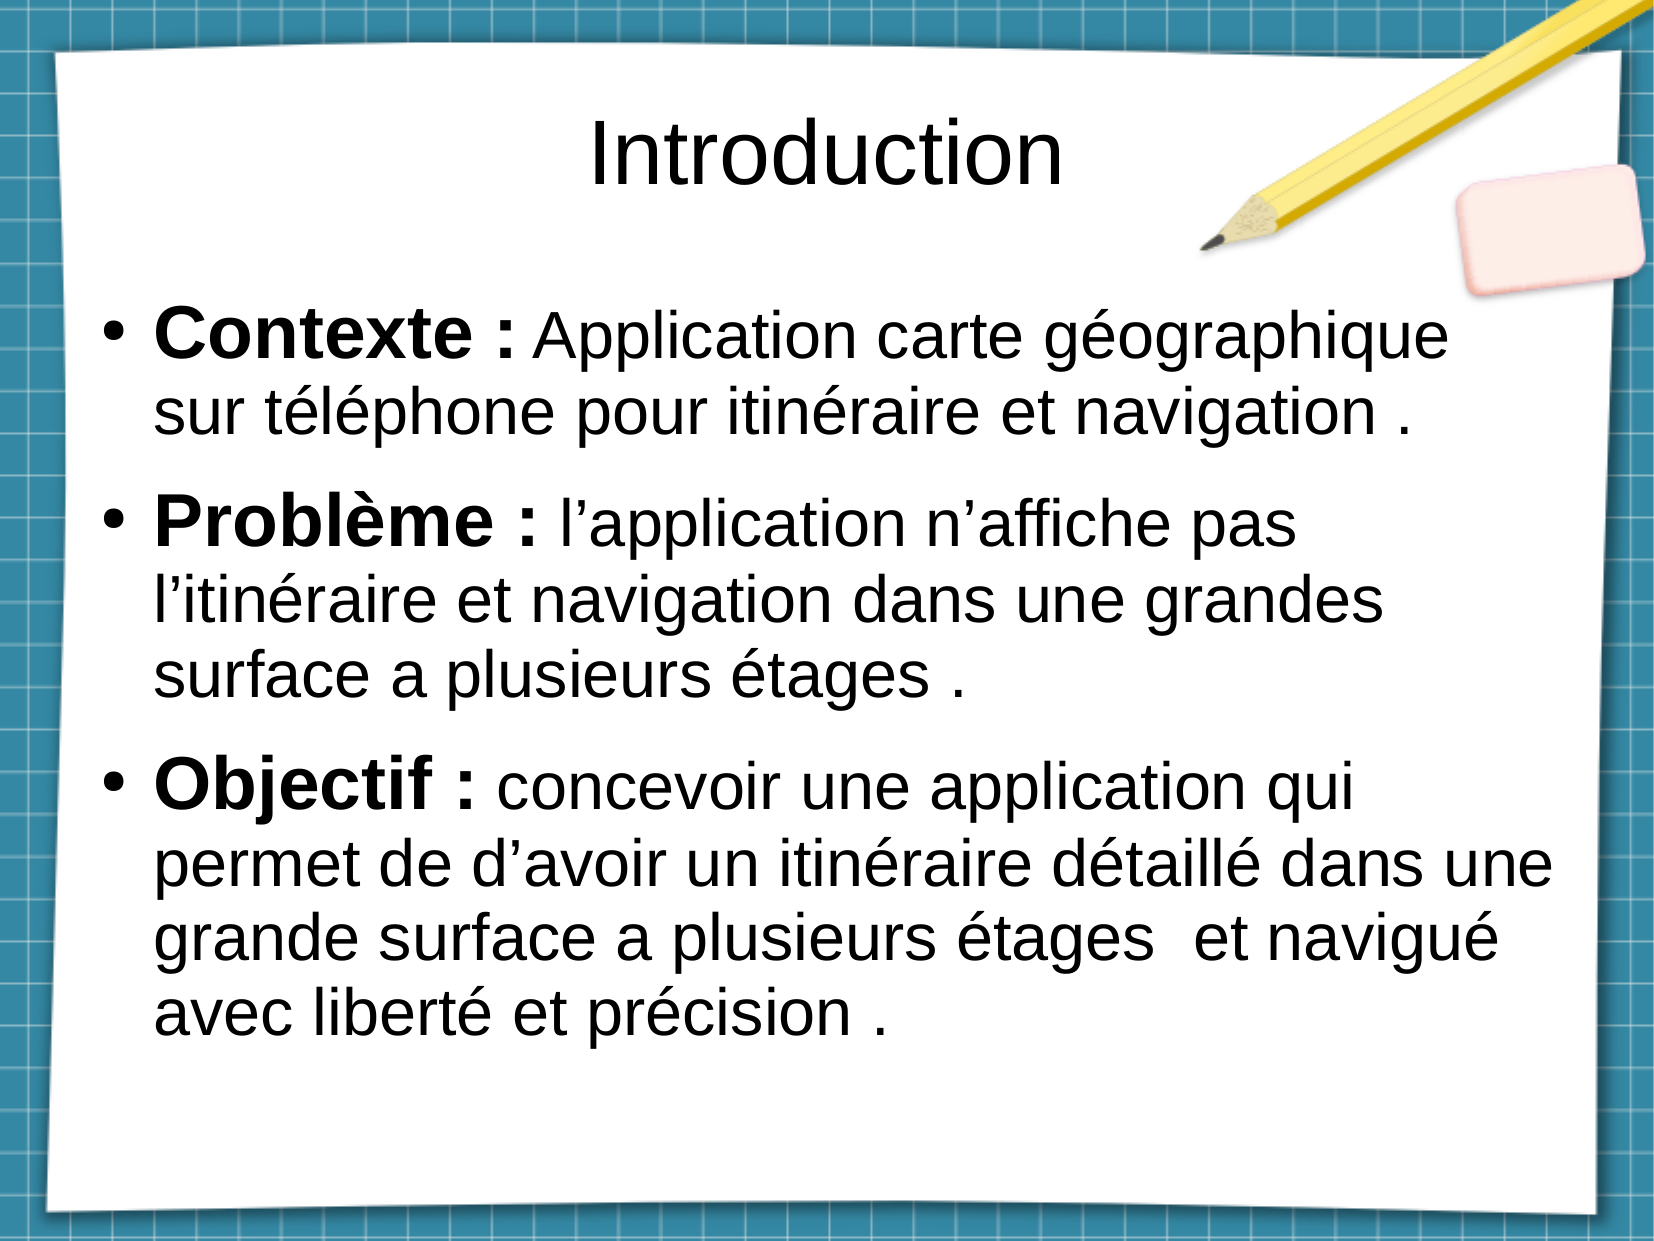

# Introduction
Contexte : Application carte géographique sur téléphone pour itinéraire et navigation .
Problème : l’application n’affiche pas l’itinéraire et navigation dans une grandes surface a plusieurs étages .
Objectif : concevoir une application qui permet de d’avoir un itinéraire détaillé dans une grande surface a plusieurs étages et navigué avec liberté et précision .